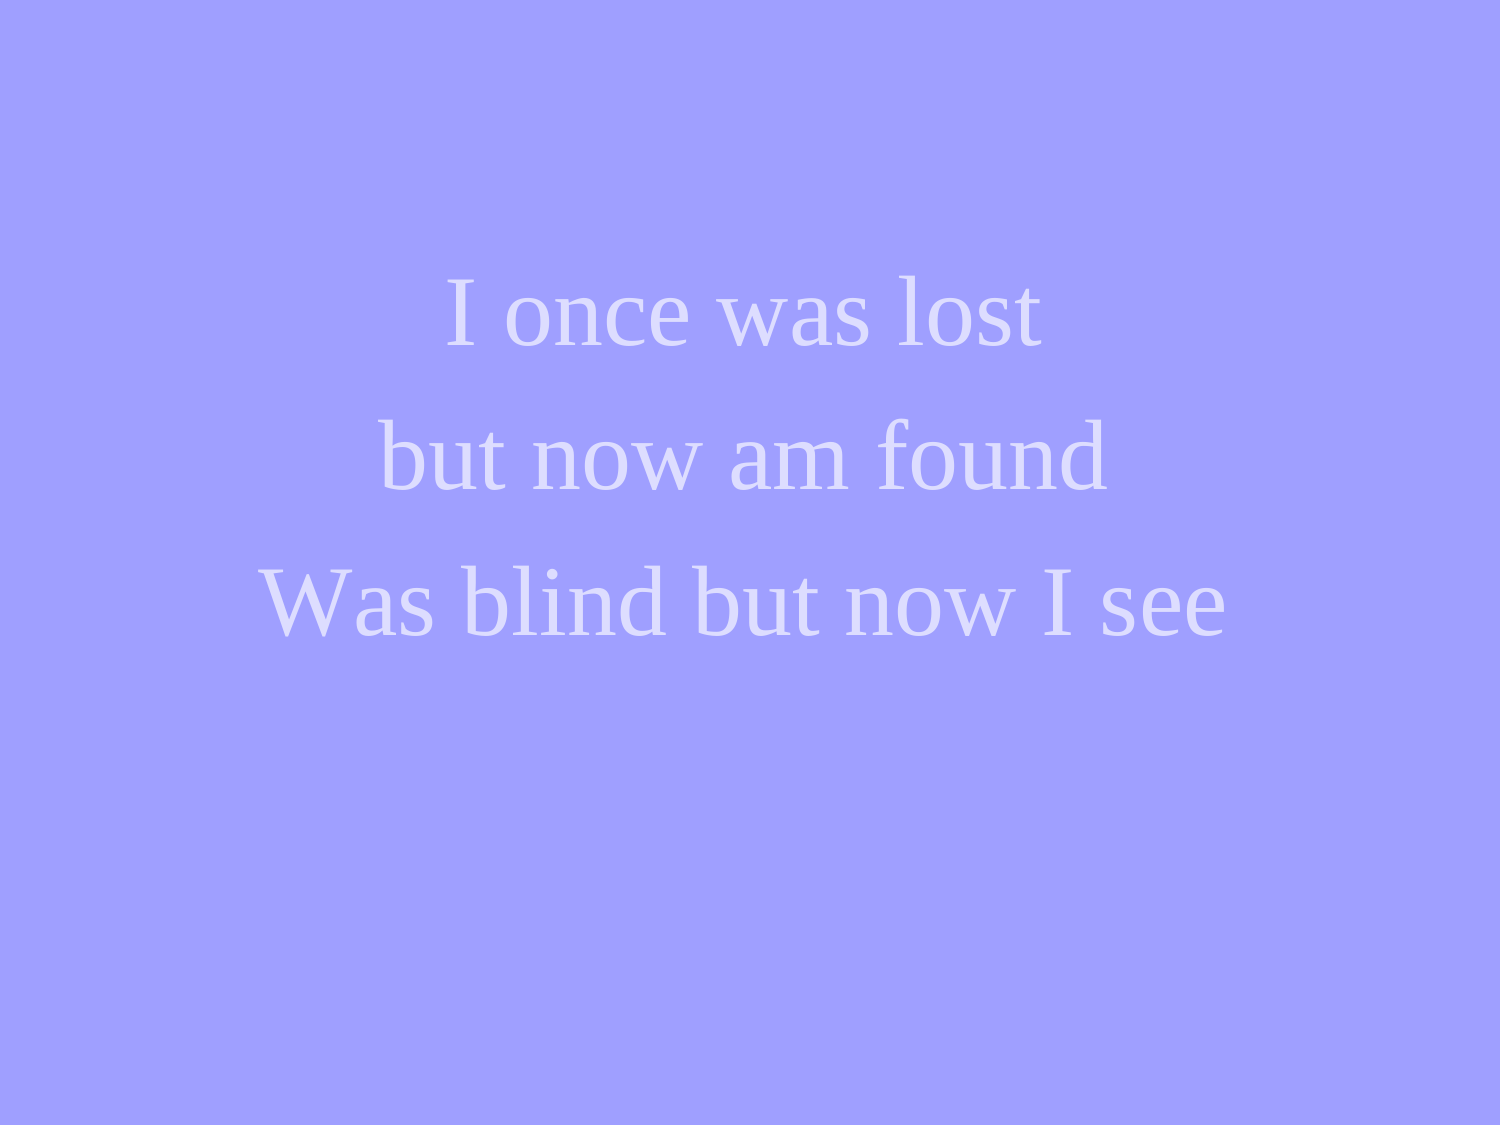

# I once was lost
but now am found
Was blind but now I see